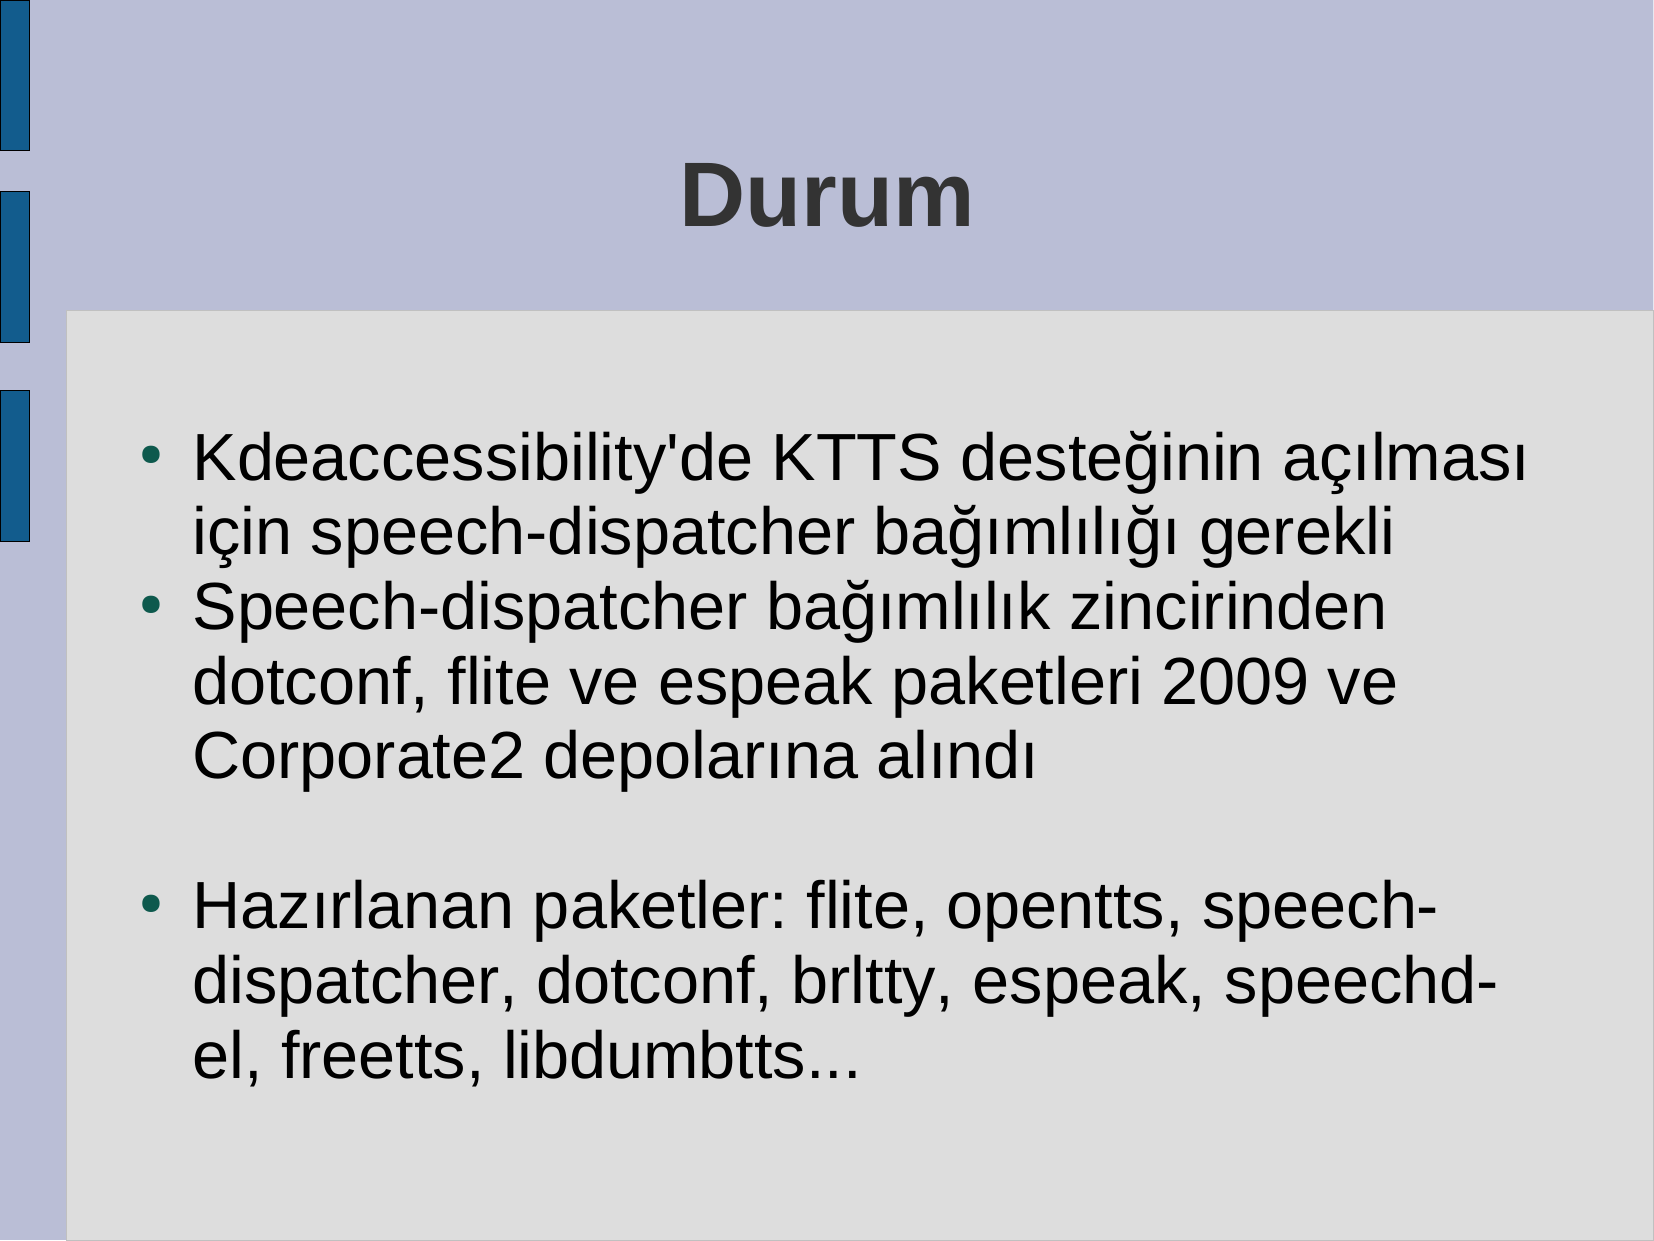

# Durum
Kdeaccessibility'de KTTS desteğinin açılması için speech-dispatcher bağımlılığı gerekli
Speech-dispatcher bağımlılık zincirinden dotconf, flite ve espeak paketleri 2009 ve Corporate2 depolarına alındı
Hazırlanan paketler: flite, opentts, speech-dispatcher, dotconf, brltty, espeak, speechd-el, freetts, libdumbtts...